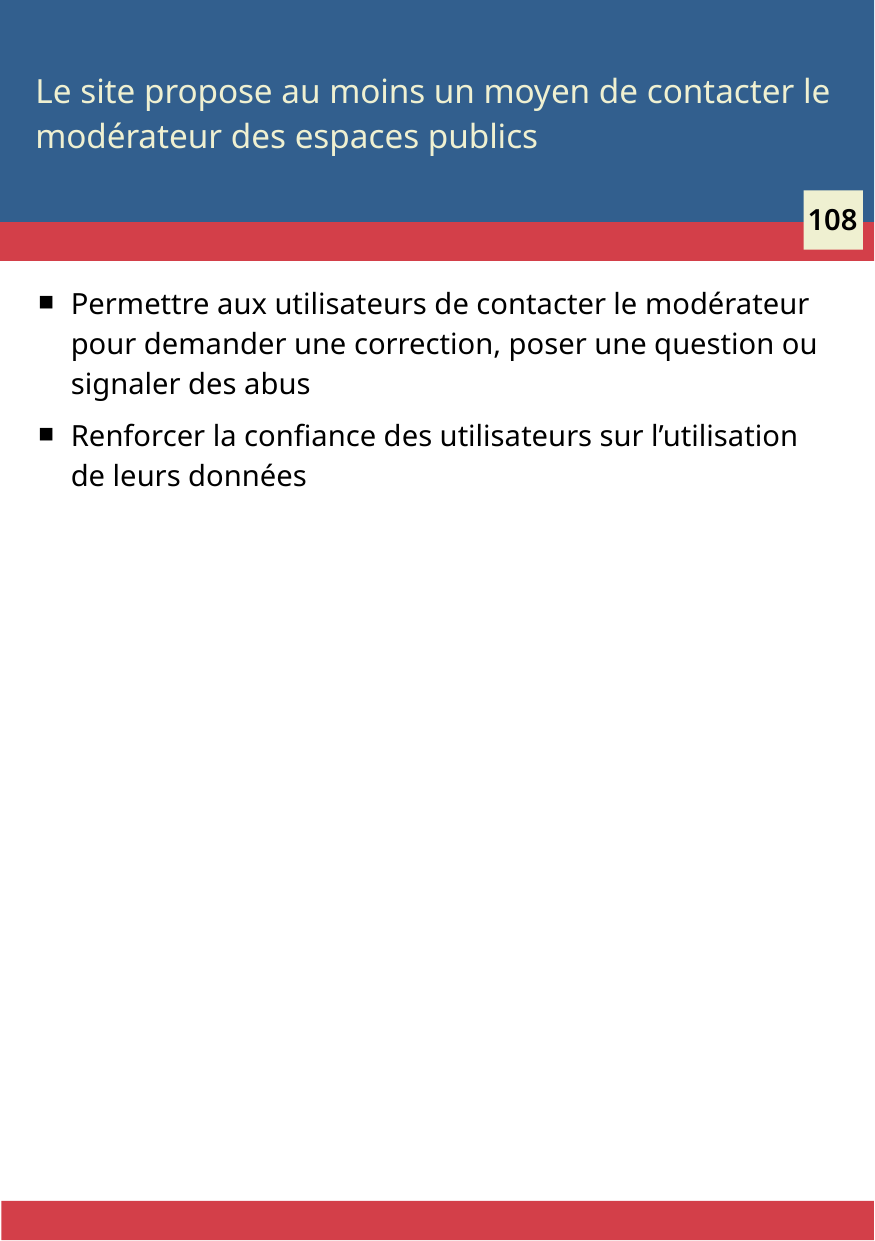

# Le site propose au moins un moyen de contacter le modérateur des espaces publics
108
Permettre aux utilisateurs de contacter le modérateur pour demander une correction, poser une question ou signaler des abus
Renforcer la confiance des utilisateurs sur l’utilisation de leurs données